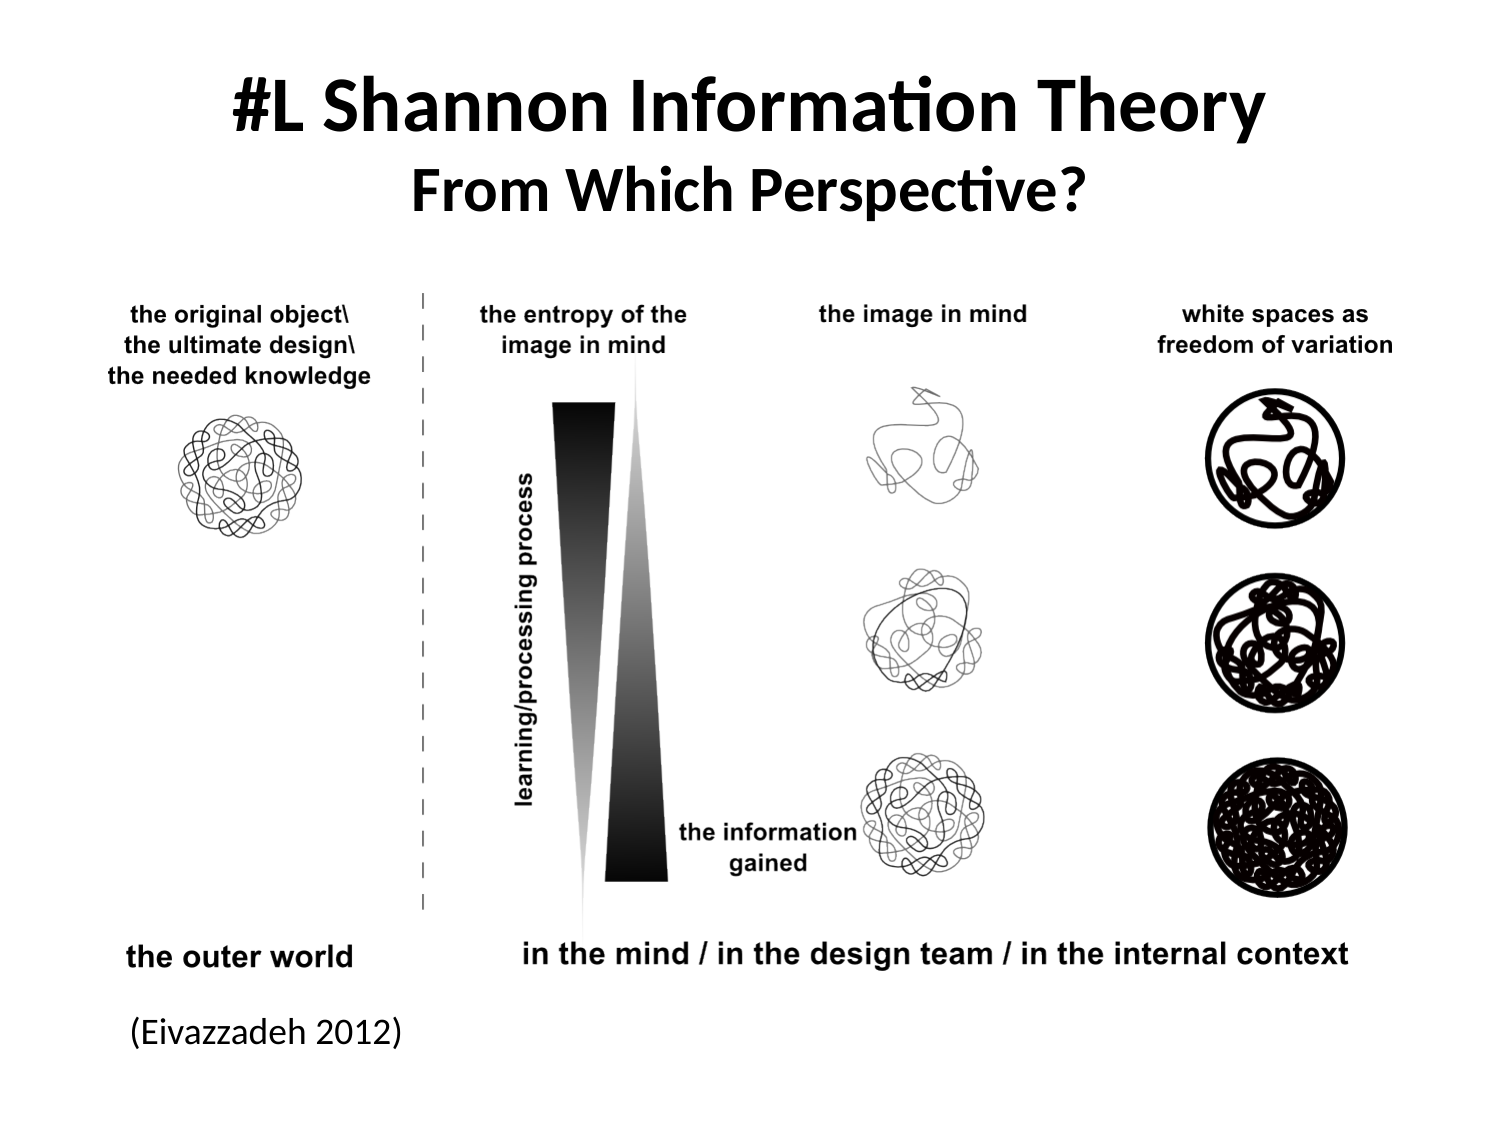

# #L Shannon Information Theory From Which Perspective?
(Eivazzadeh 2012)